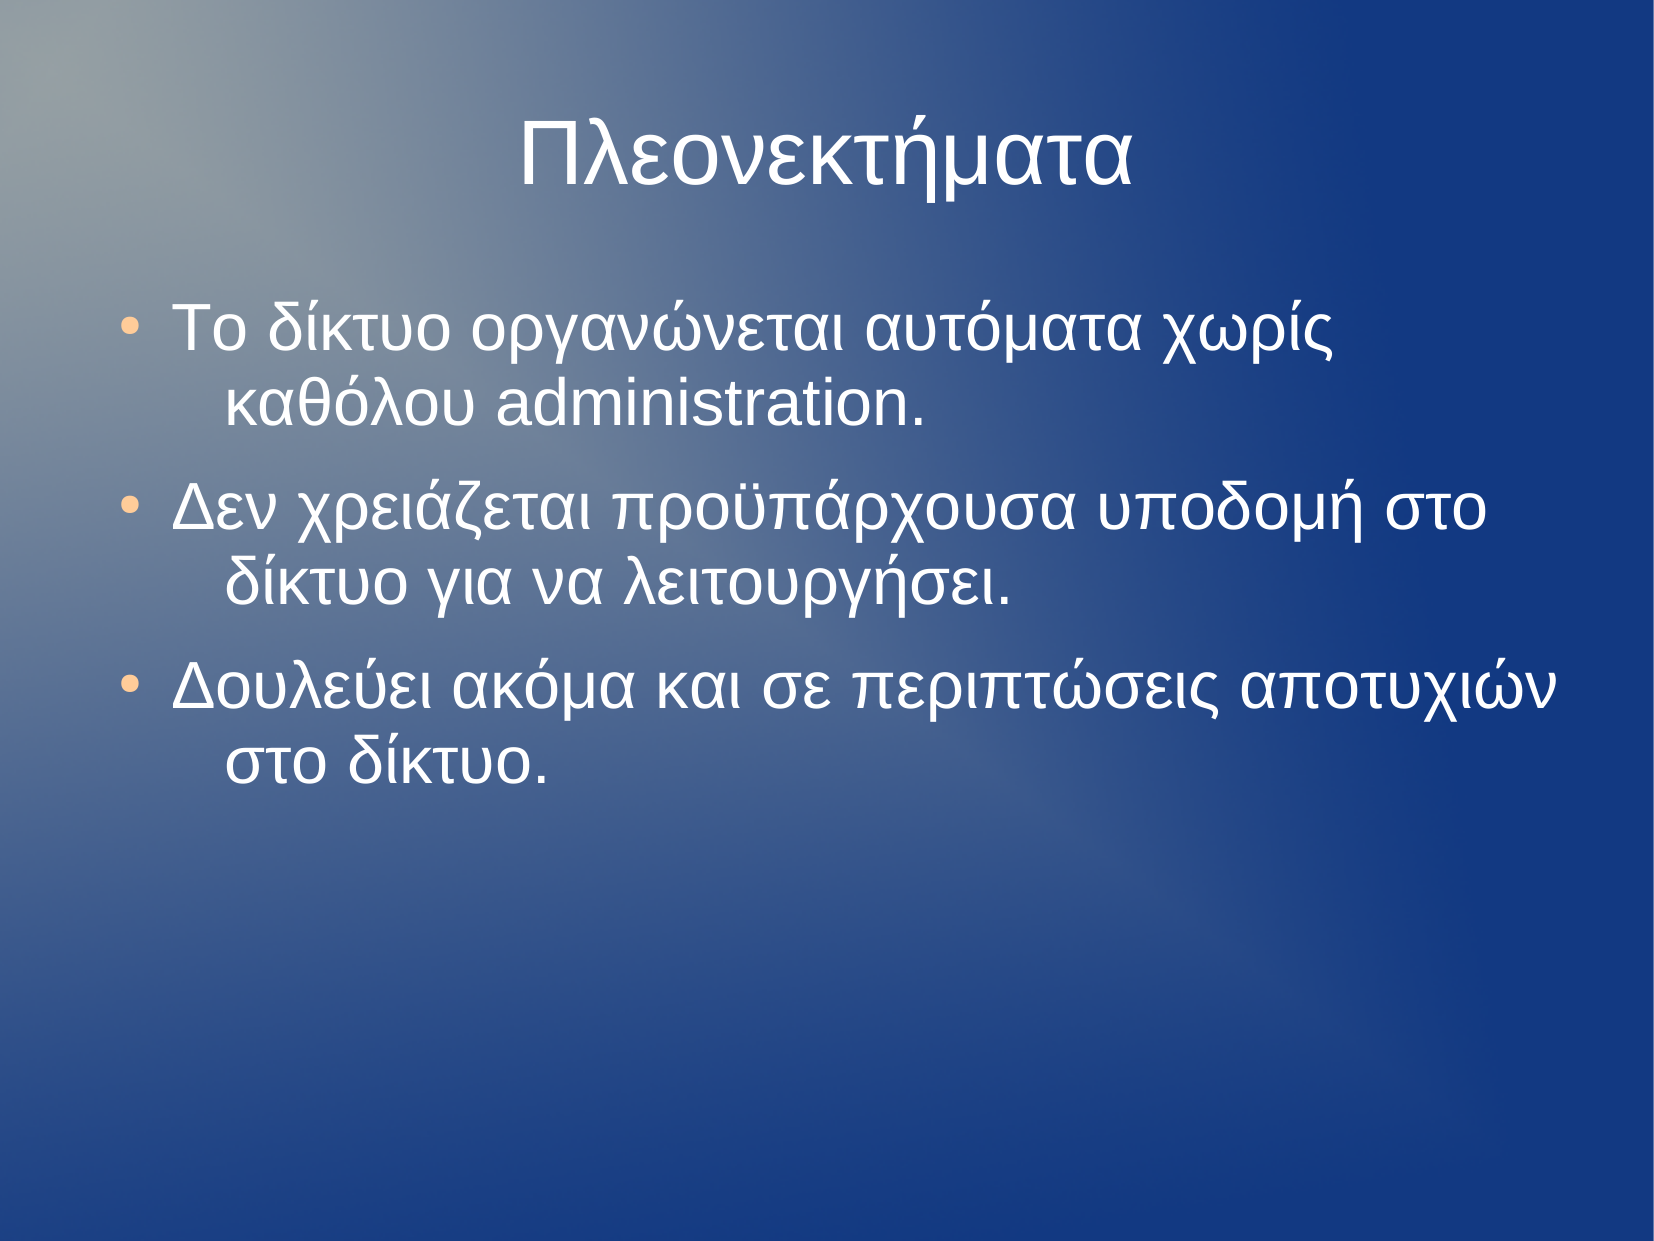

# Πλεονεκτήματα
Το δίκτυο οργανώνεται αυτόματα χωρίς καθόλου administration.
Δεν χρειάζεται προϋπάρχουσα υποδομή στο δίκτυο για να λειτουργήσει.
Δουλεύει ακόμα και σε περιπτώσεις αποτυχιών στο δίκτυο.